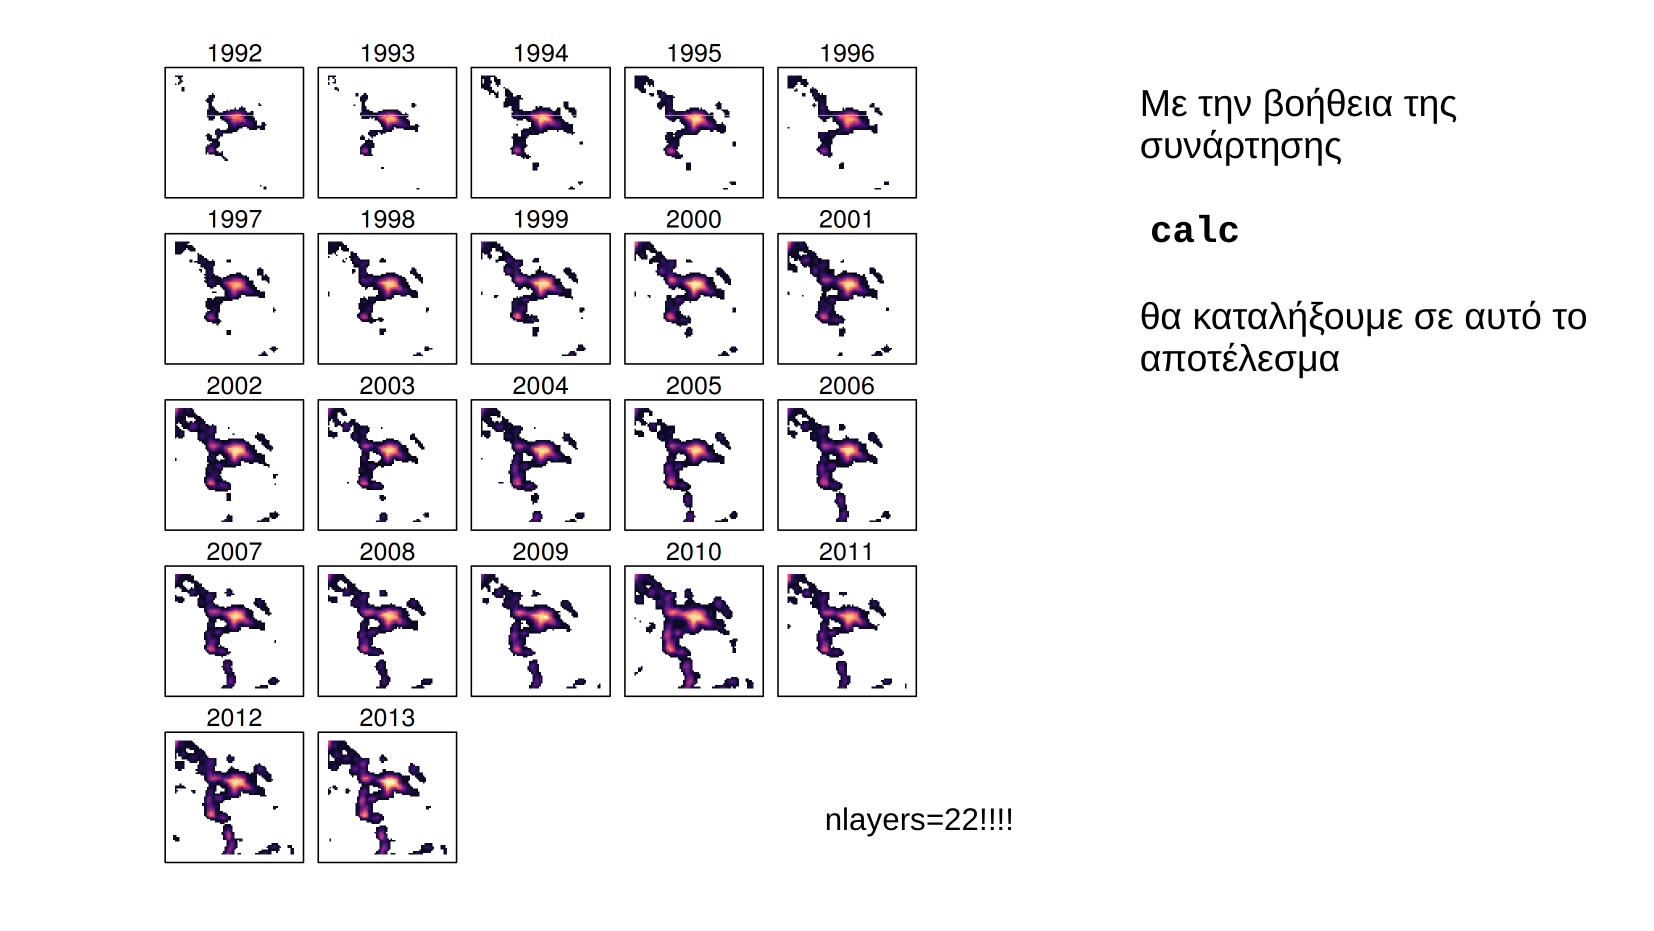

Με την βοήθεια της συνάρτησης
 calc
θα καταλήξουμε σε αυτό το αποτέλεσμα
nlayers=22!!!!